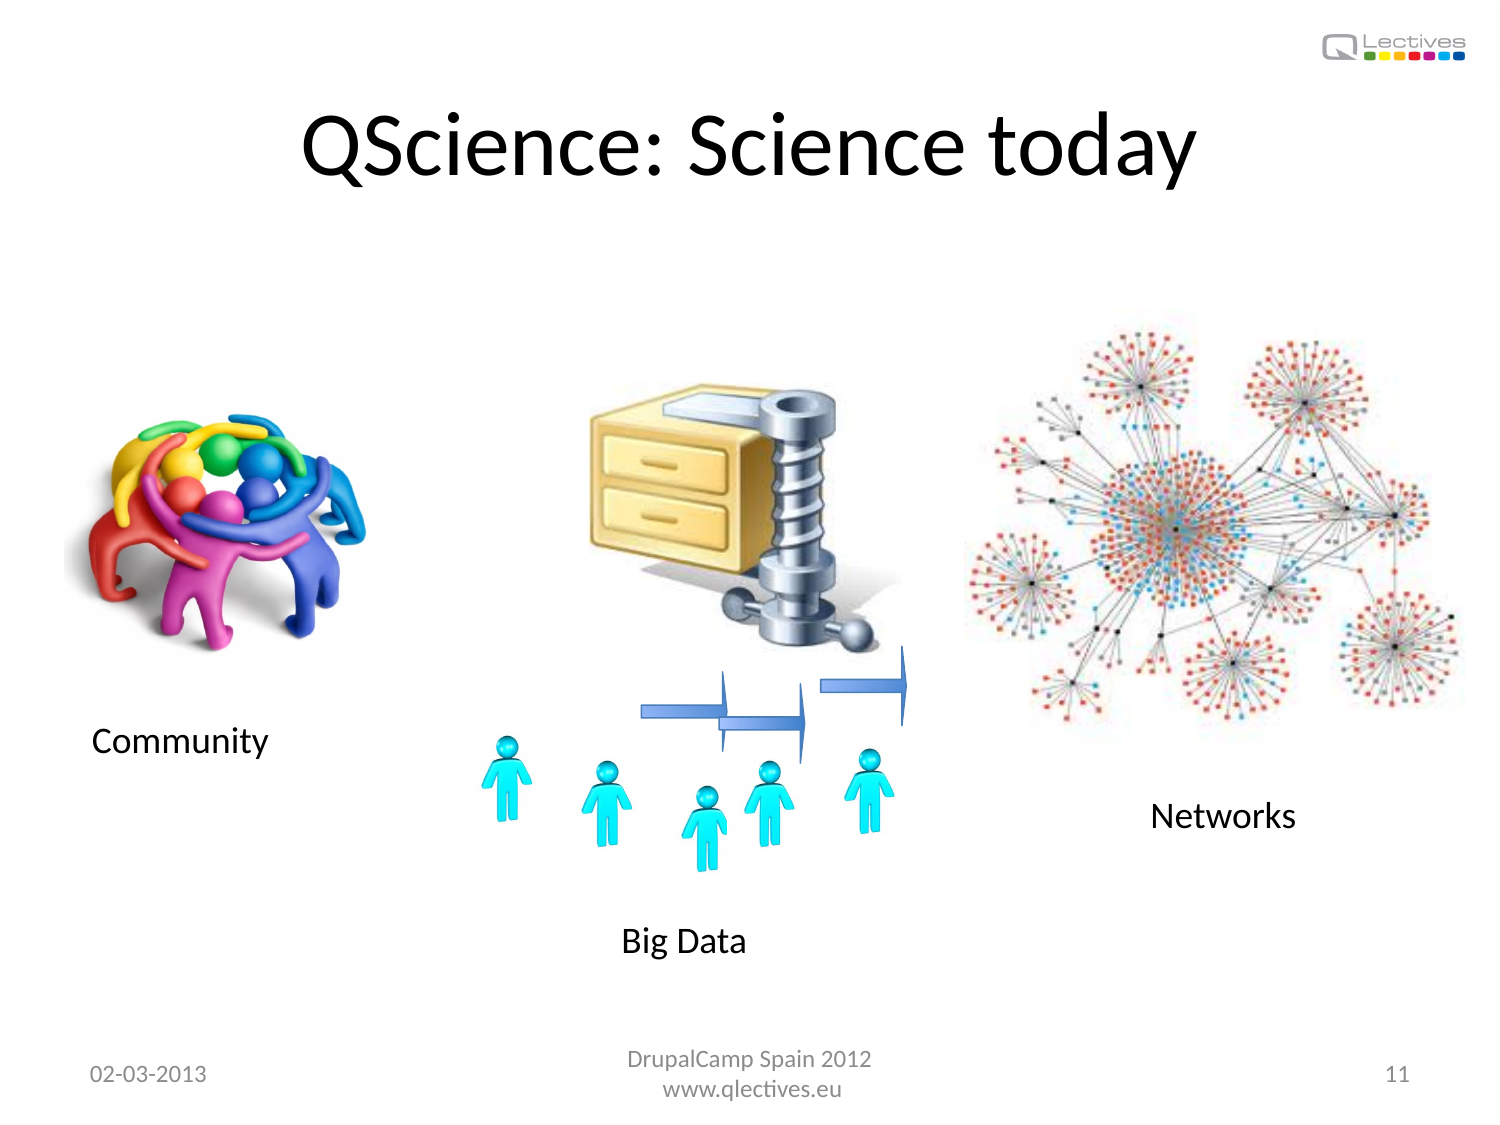

QScience: Science today
Community
Networks
Big Data
02-03-2013
DrupalCamp Spain 2012
 www.qlectives.eu